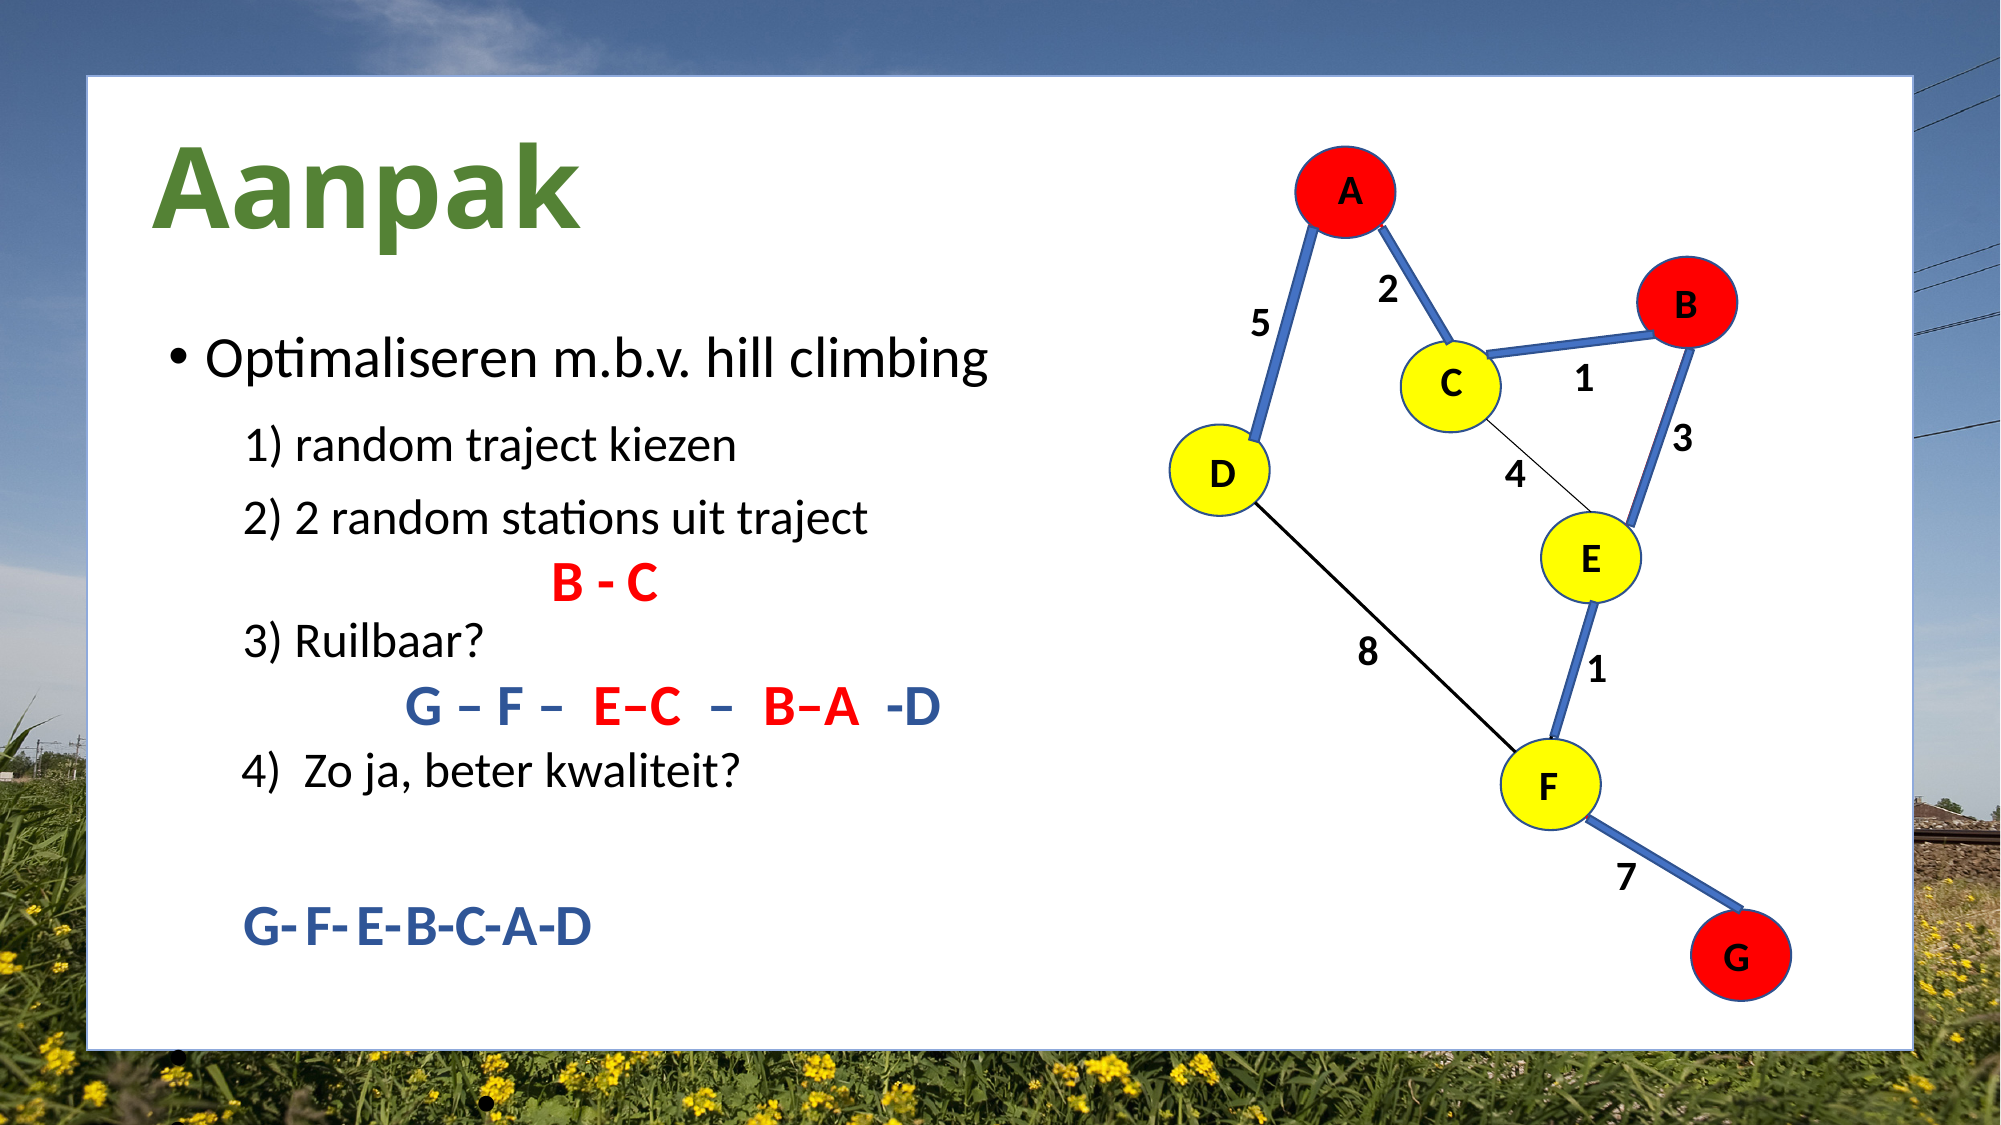

# Aanpak
A
2
B
5
Optimaliseren m.b.v. hill climbing
	1) random traject kiezen
1
C
3
D
4
	2) 2 random stations uit traject
E
	B - C
	3) Ruilbaar?
8
1
	G – F – E–C – B–A -D
	4) Zo ja, beter kwaliteit?
F
7
G-
F-
E-
B-C
-A
-D
G